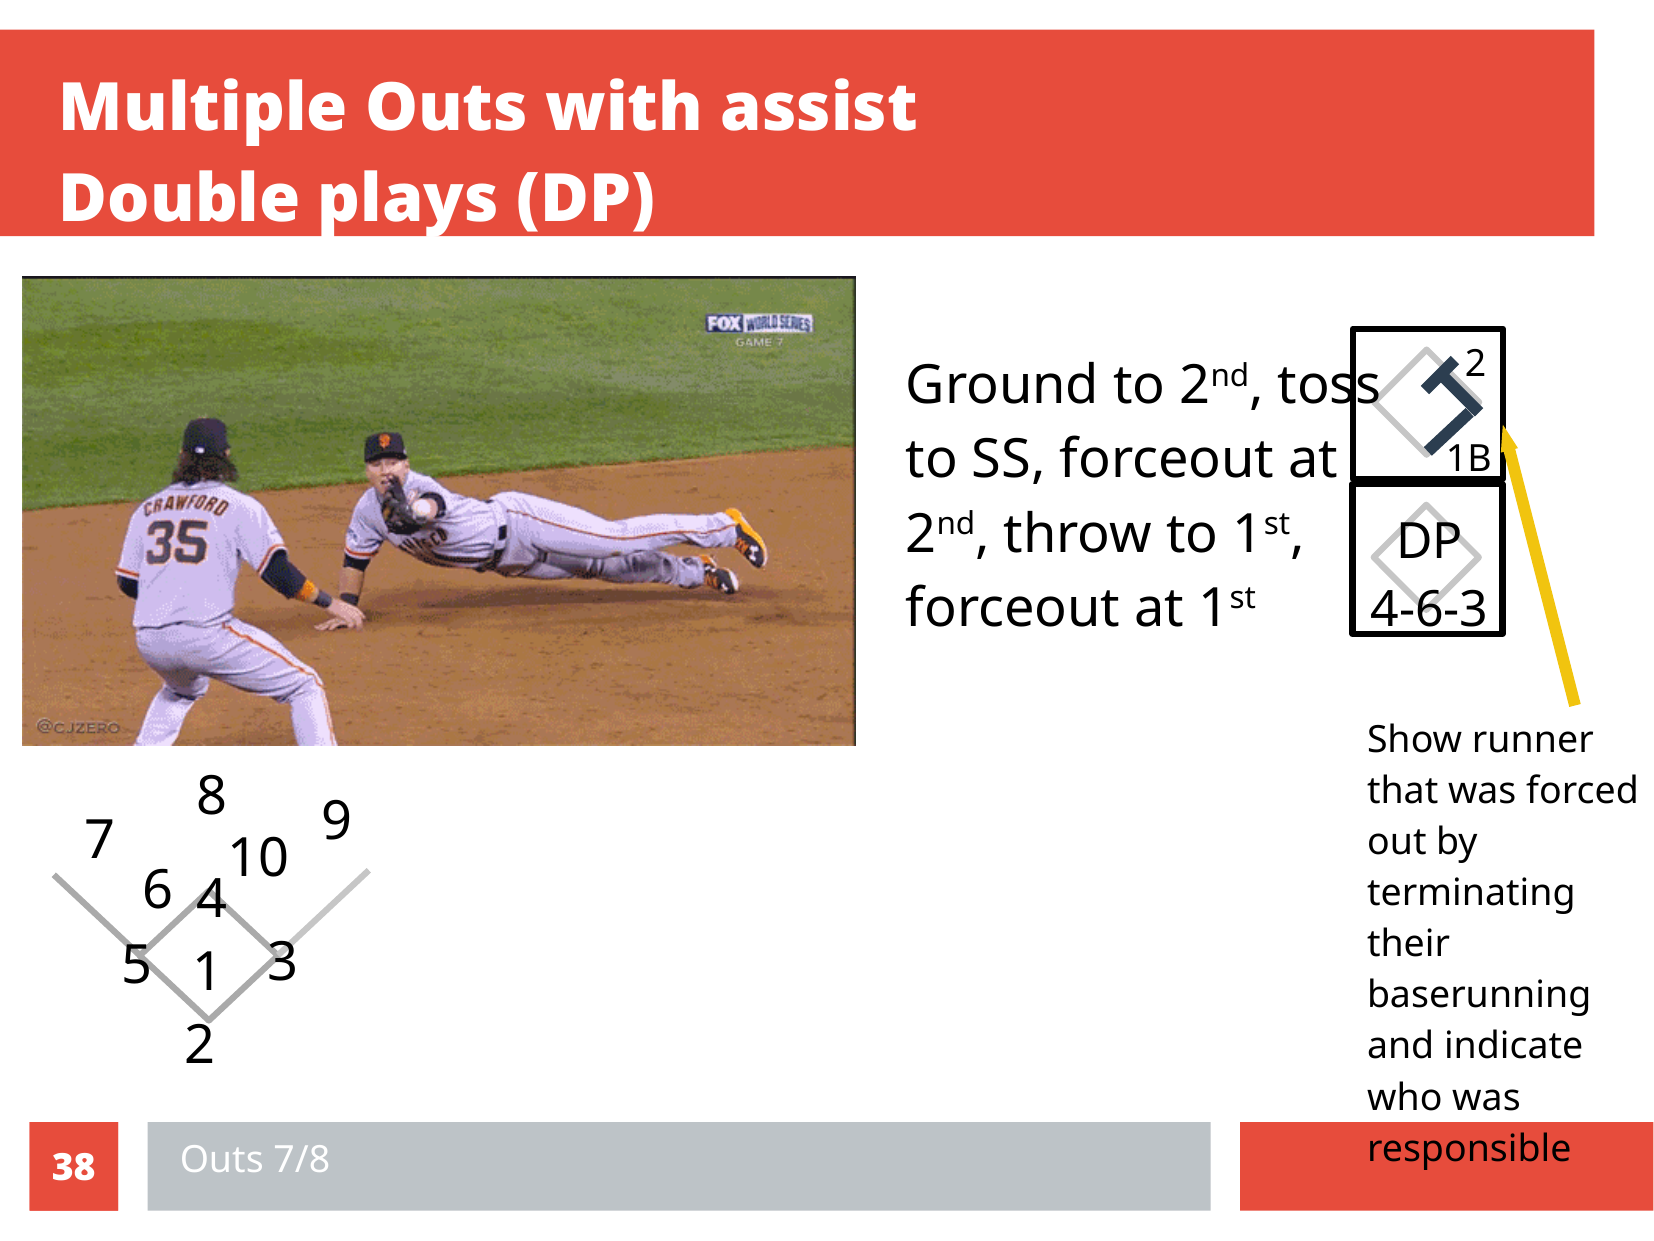

# Multiple Outs with assist Double plays (DP)
2
Ground to 2nd, toss to SS, forceout at 2nd, throw to 1st, forceout at 1st
1B
DP
4-6-3
Show runner that was forced out by terminating their baserunning and indicate who was responsible
8
9
7
10
6
4
3
5
1
2
38
Outs 7/8